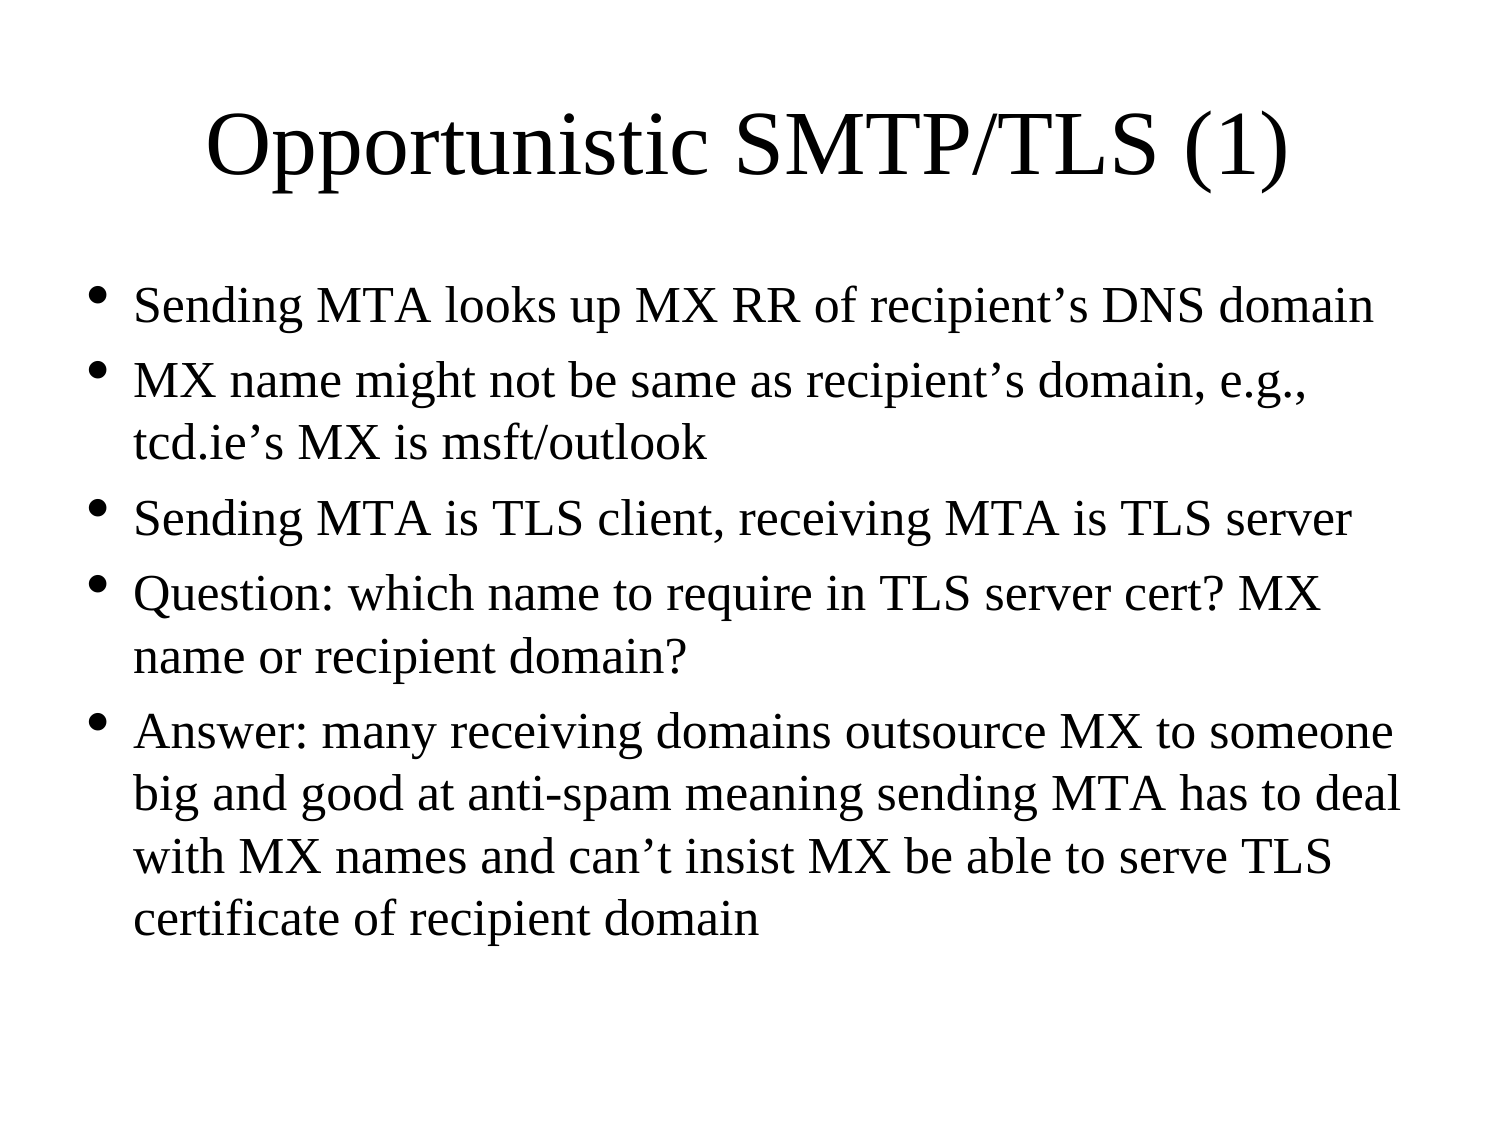

# Opportunistic SMTP/TLS (1)
Sending MTA looks up MX RR of recipient’s DNS domain
MX name might not be same as recipient’s domain, e.g., tcd.ie’s MX is msft/outlook
Sending MTA is TLS client, receiving MTA is TLS server
Question: which name to require in TLS server cert? MX name or recipient domain?
Answer: many receiving domains outsource MX to someone big and good at anti-spam meaning sending MTA has to deal with MX names and can’t insist MX be able to serve TLS certificate of recipient domain